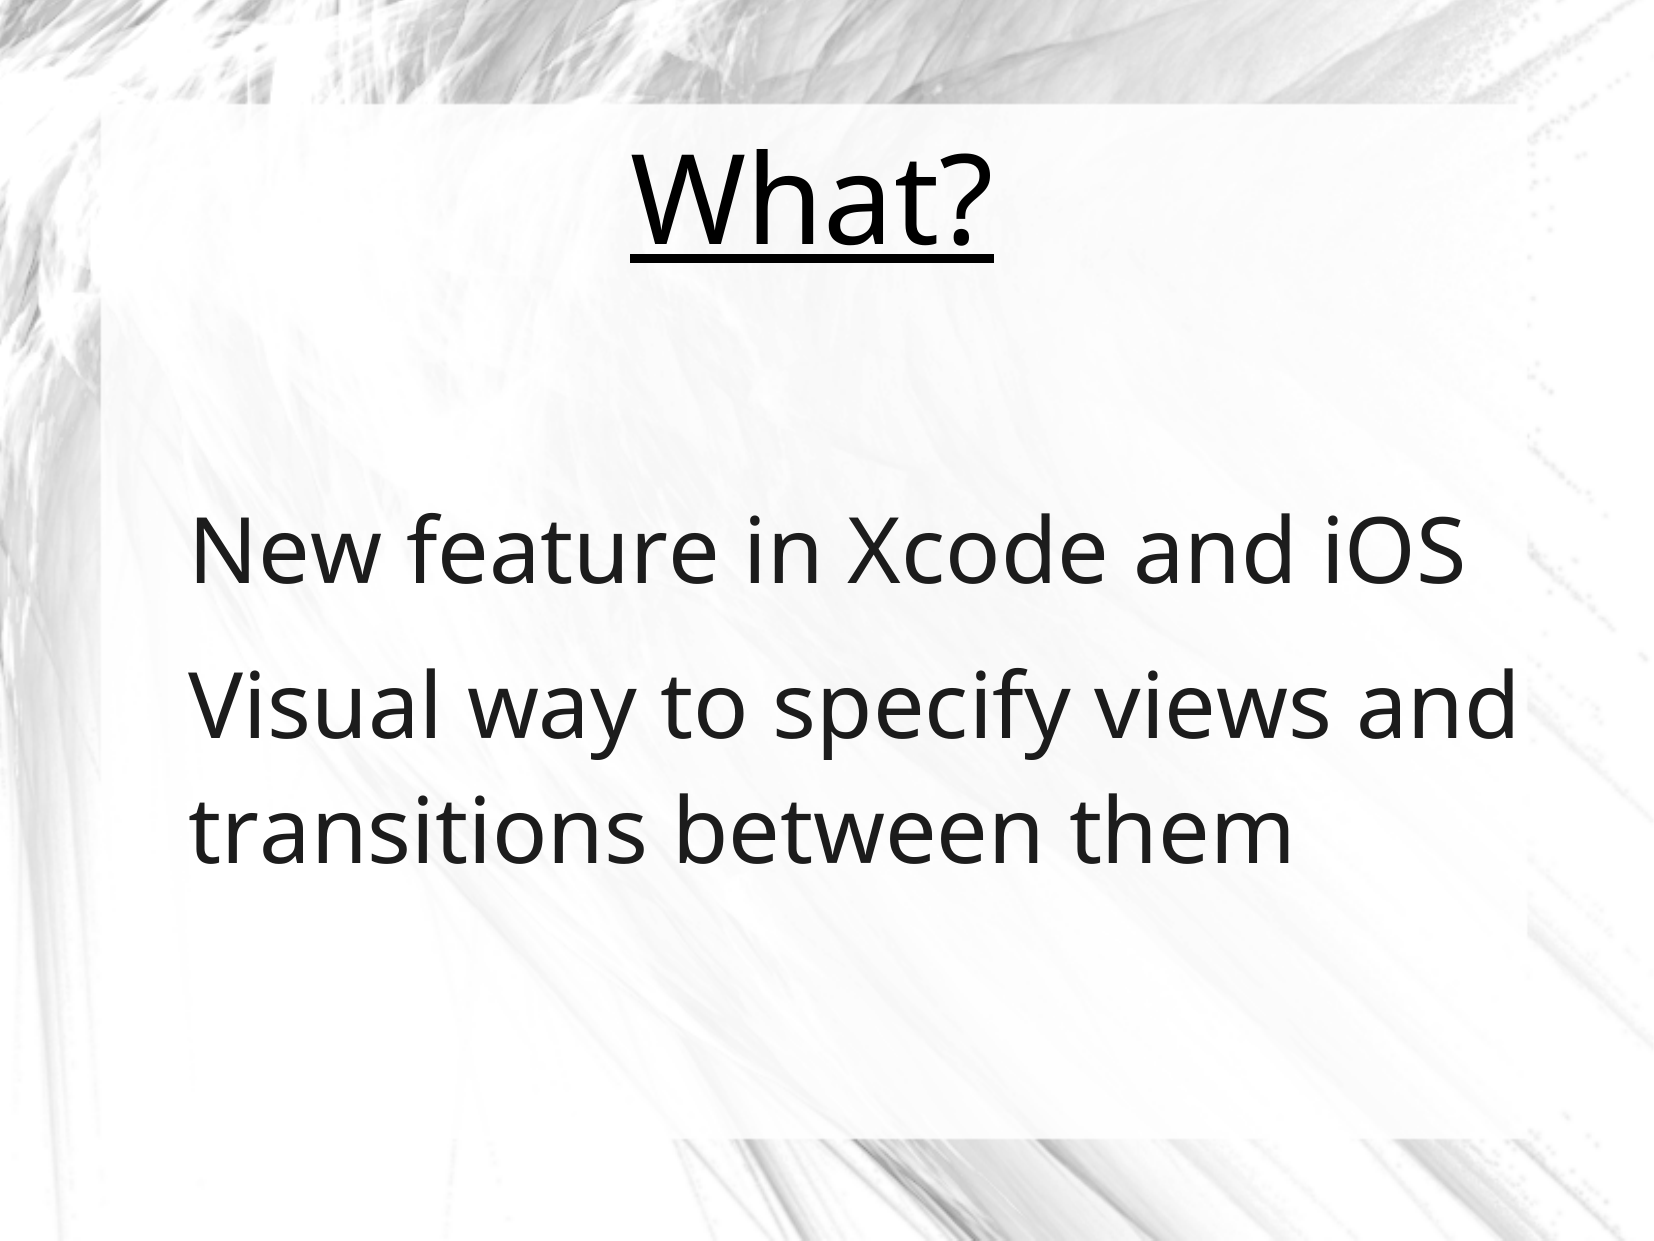

# What?
New feature in Xcode and iOS
Visual way to specify views and transitions between them